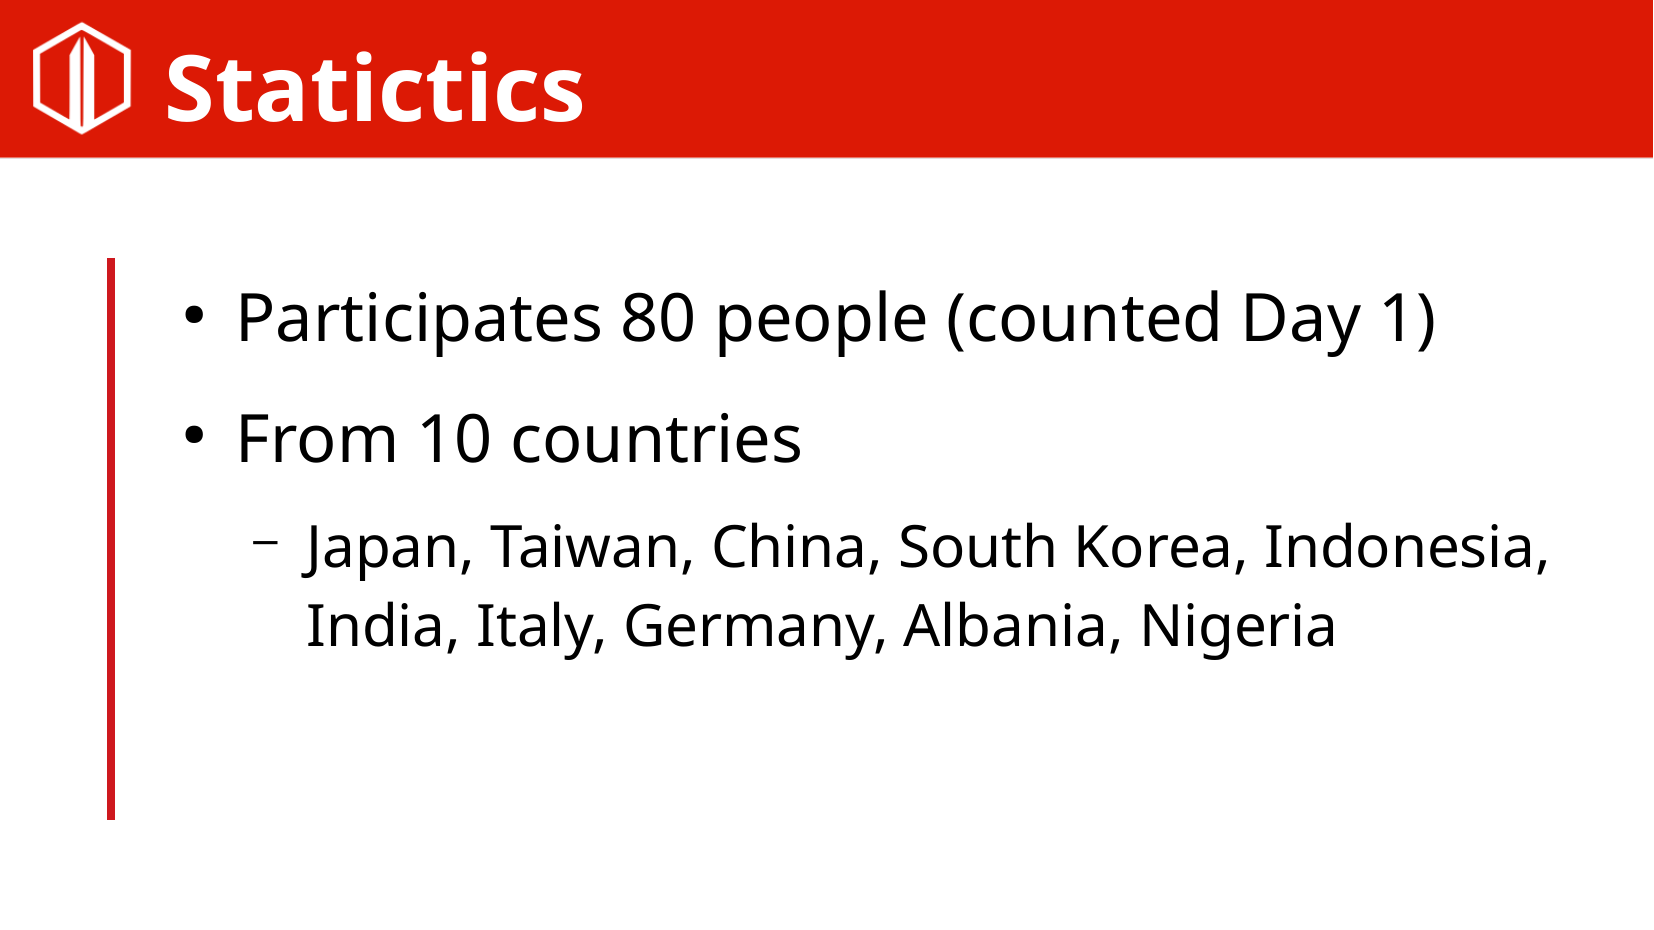

# Statictics
Participates 80 people (counted Day 1)
From 10 countries
Japan, Taiwan, China, South Korea, Indonesia, India, Italy, Germany, Albania, Nigeria